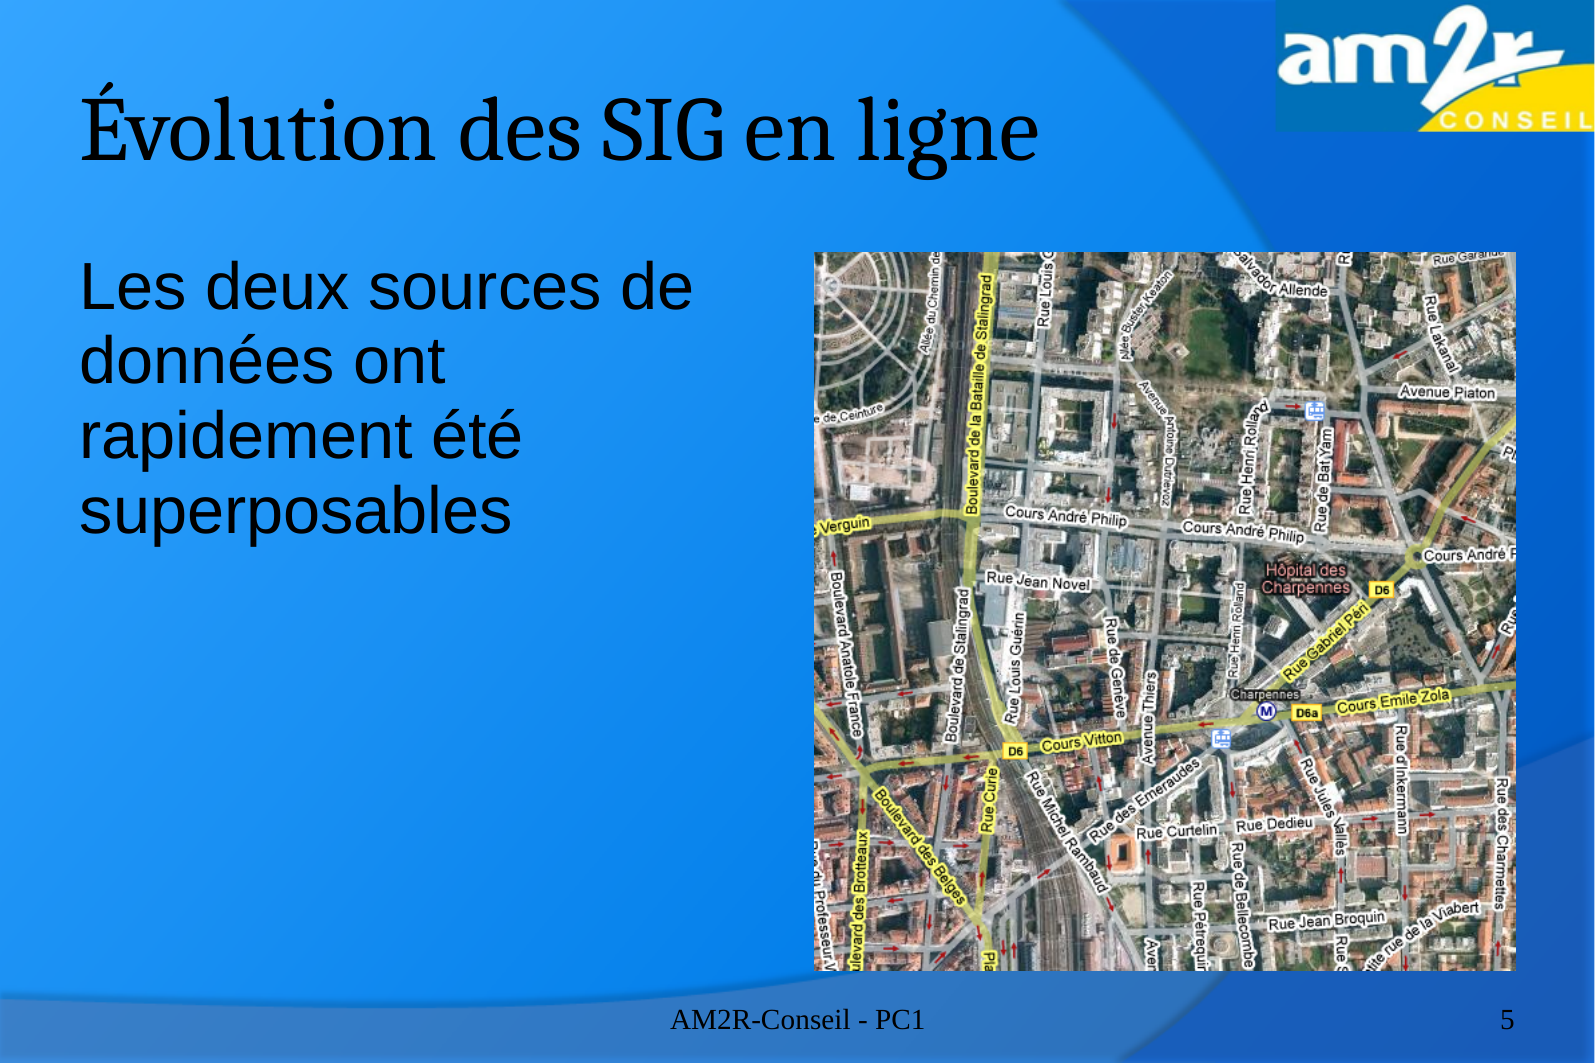

# Évolution des SIG en ligne
Les deux sources de données ont rapidement été superposables
AM2R-Conseil - PC1
5